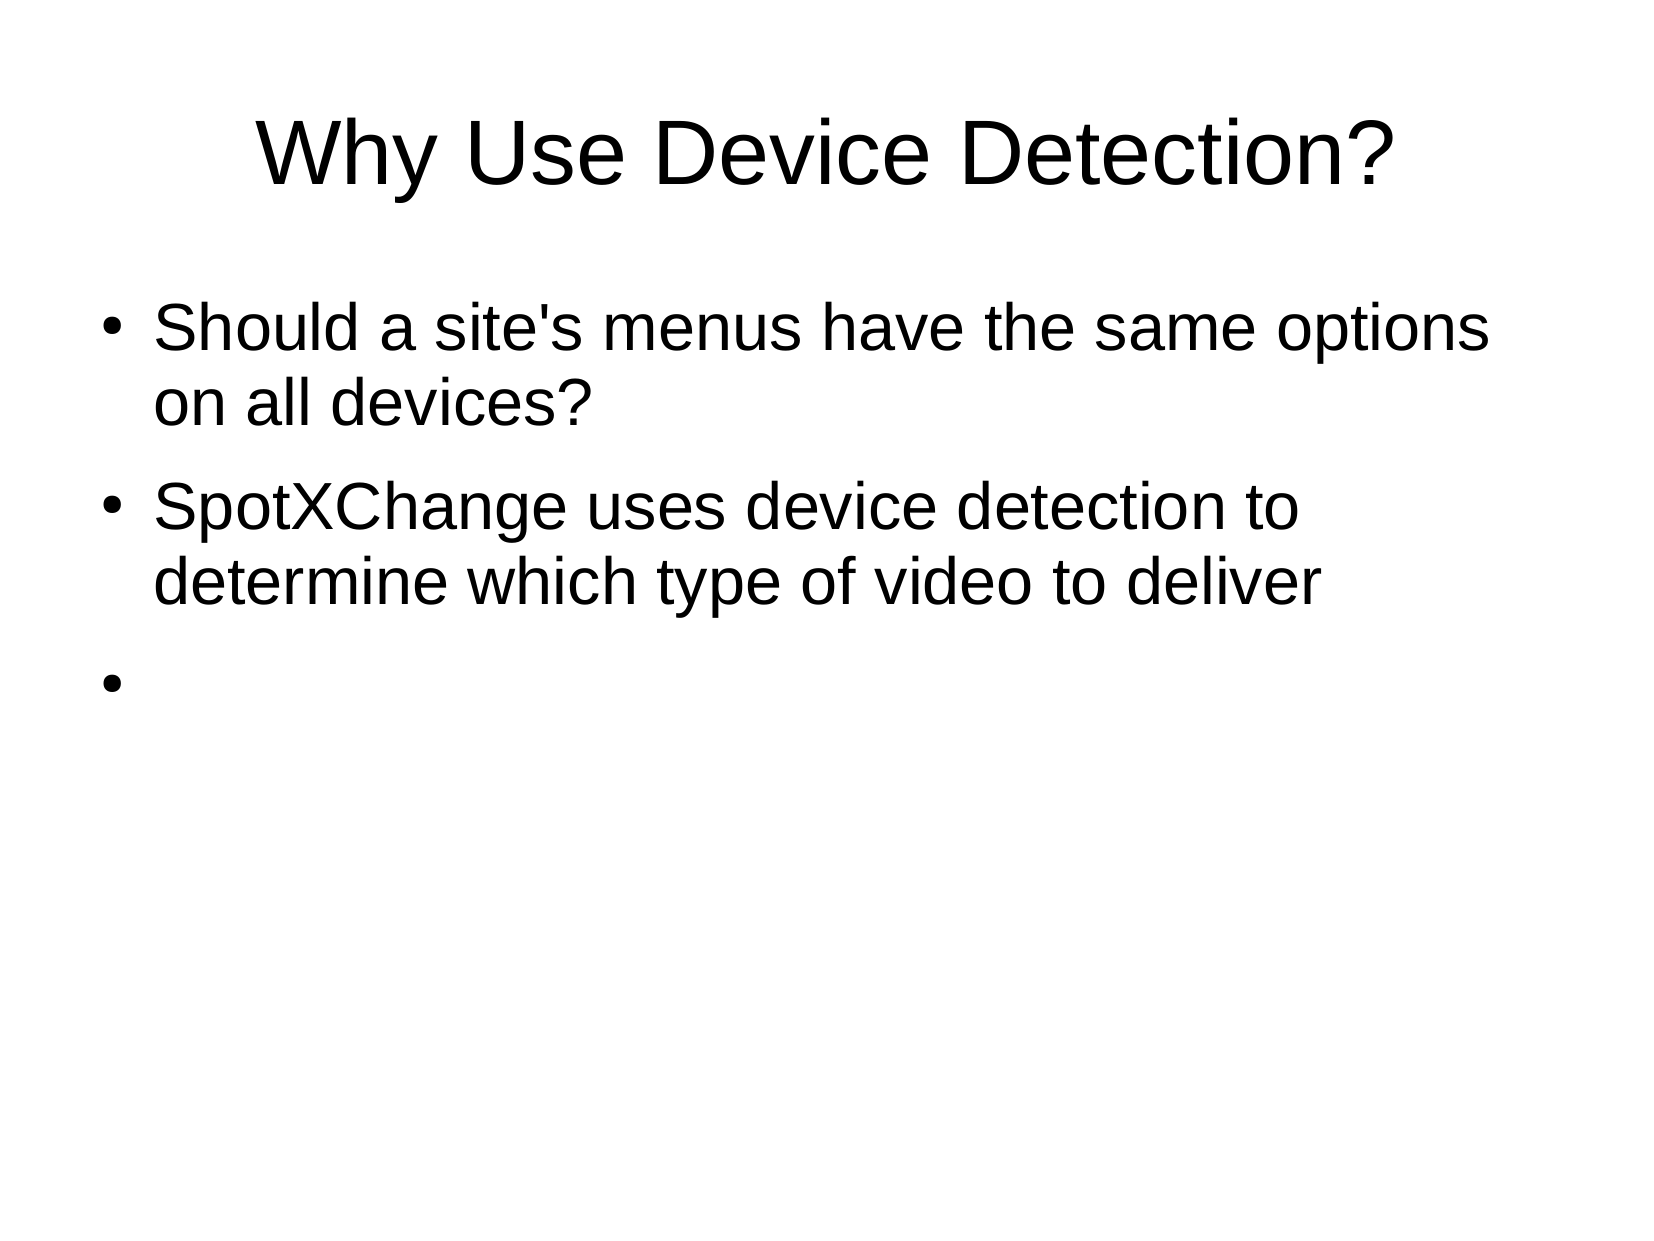

# Why Use Device Detection?
Should a site's menus have the same options on all devices?
SpotXChange uses device detection to determine which type of video to deliver